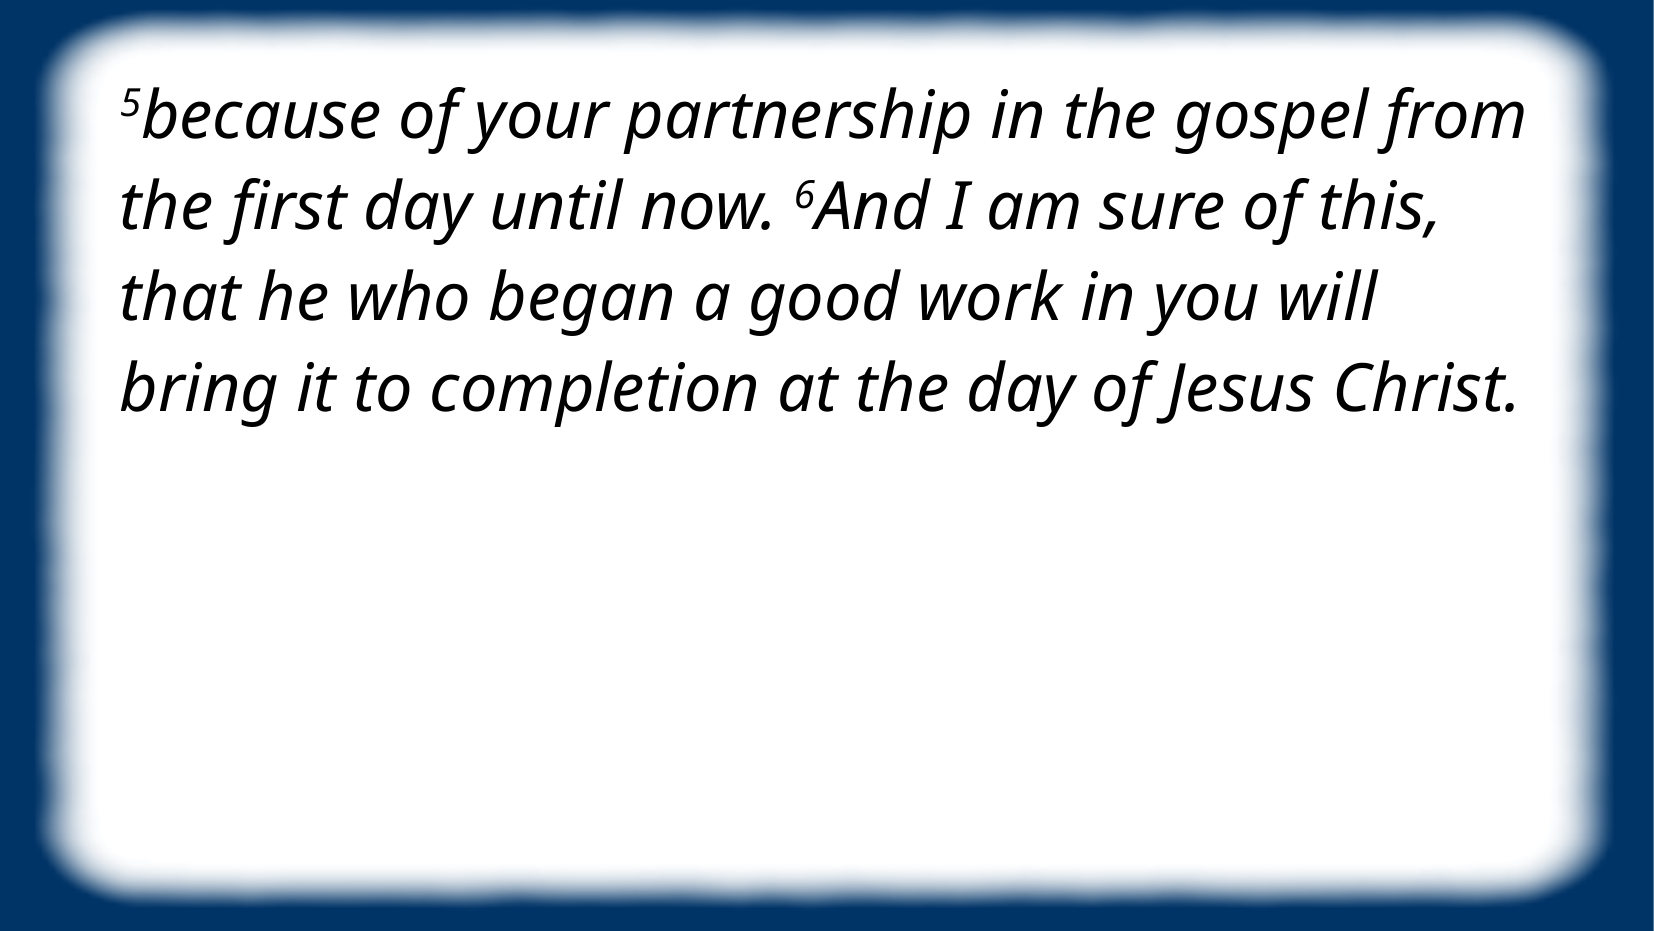

5because of your partnership in the gospel from the first day until now. 6And I am sure of this, that he who began a good work in you will bring it to completion at the day of Jesus Christ.